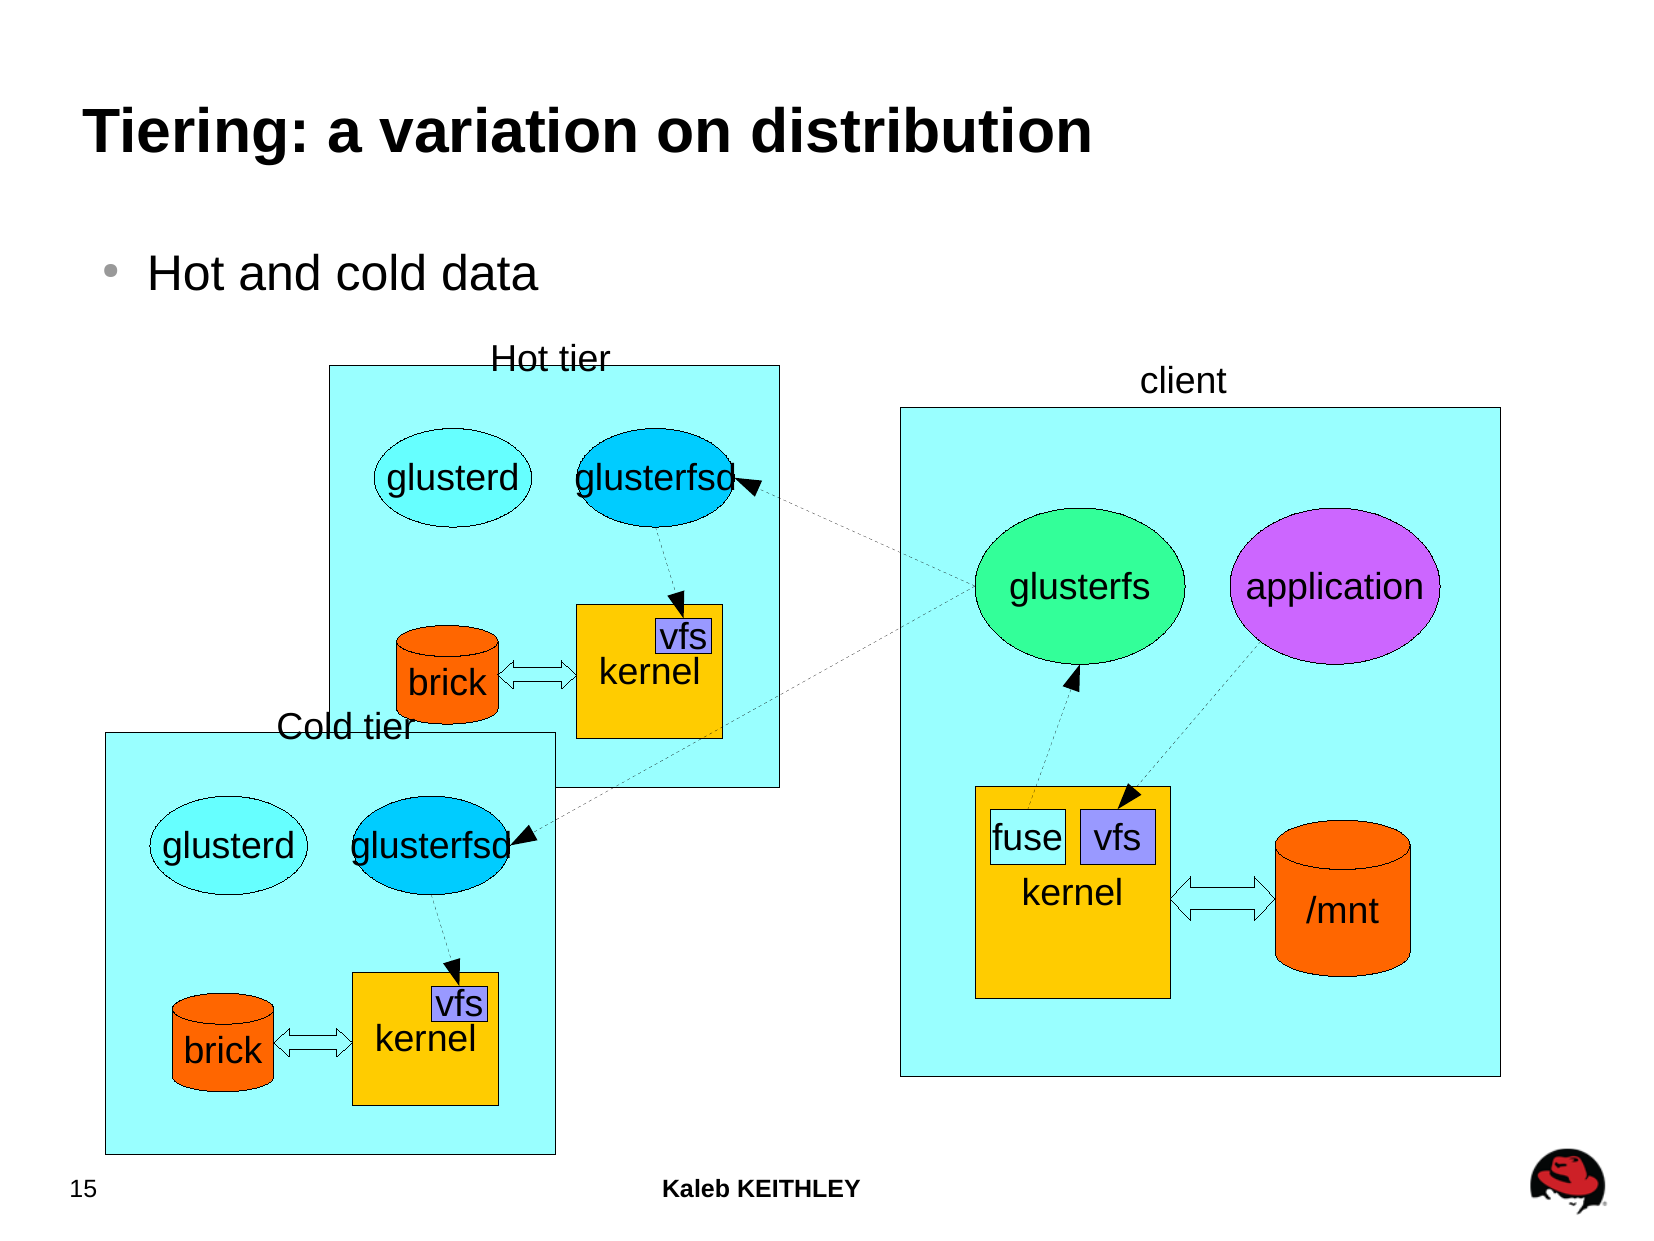

Tiering: a variation on distribution
# Hot and cold data
Hot tier
client
glusterd
glusterfsd
glusterfs
application
kernel
vfs
brick
 Cold tier
kernel
glusterd
glusterfsd
fuse
vfs
/mnt
kernel
vfs
brick